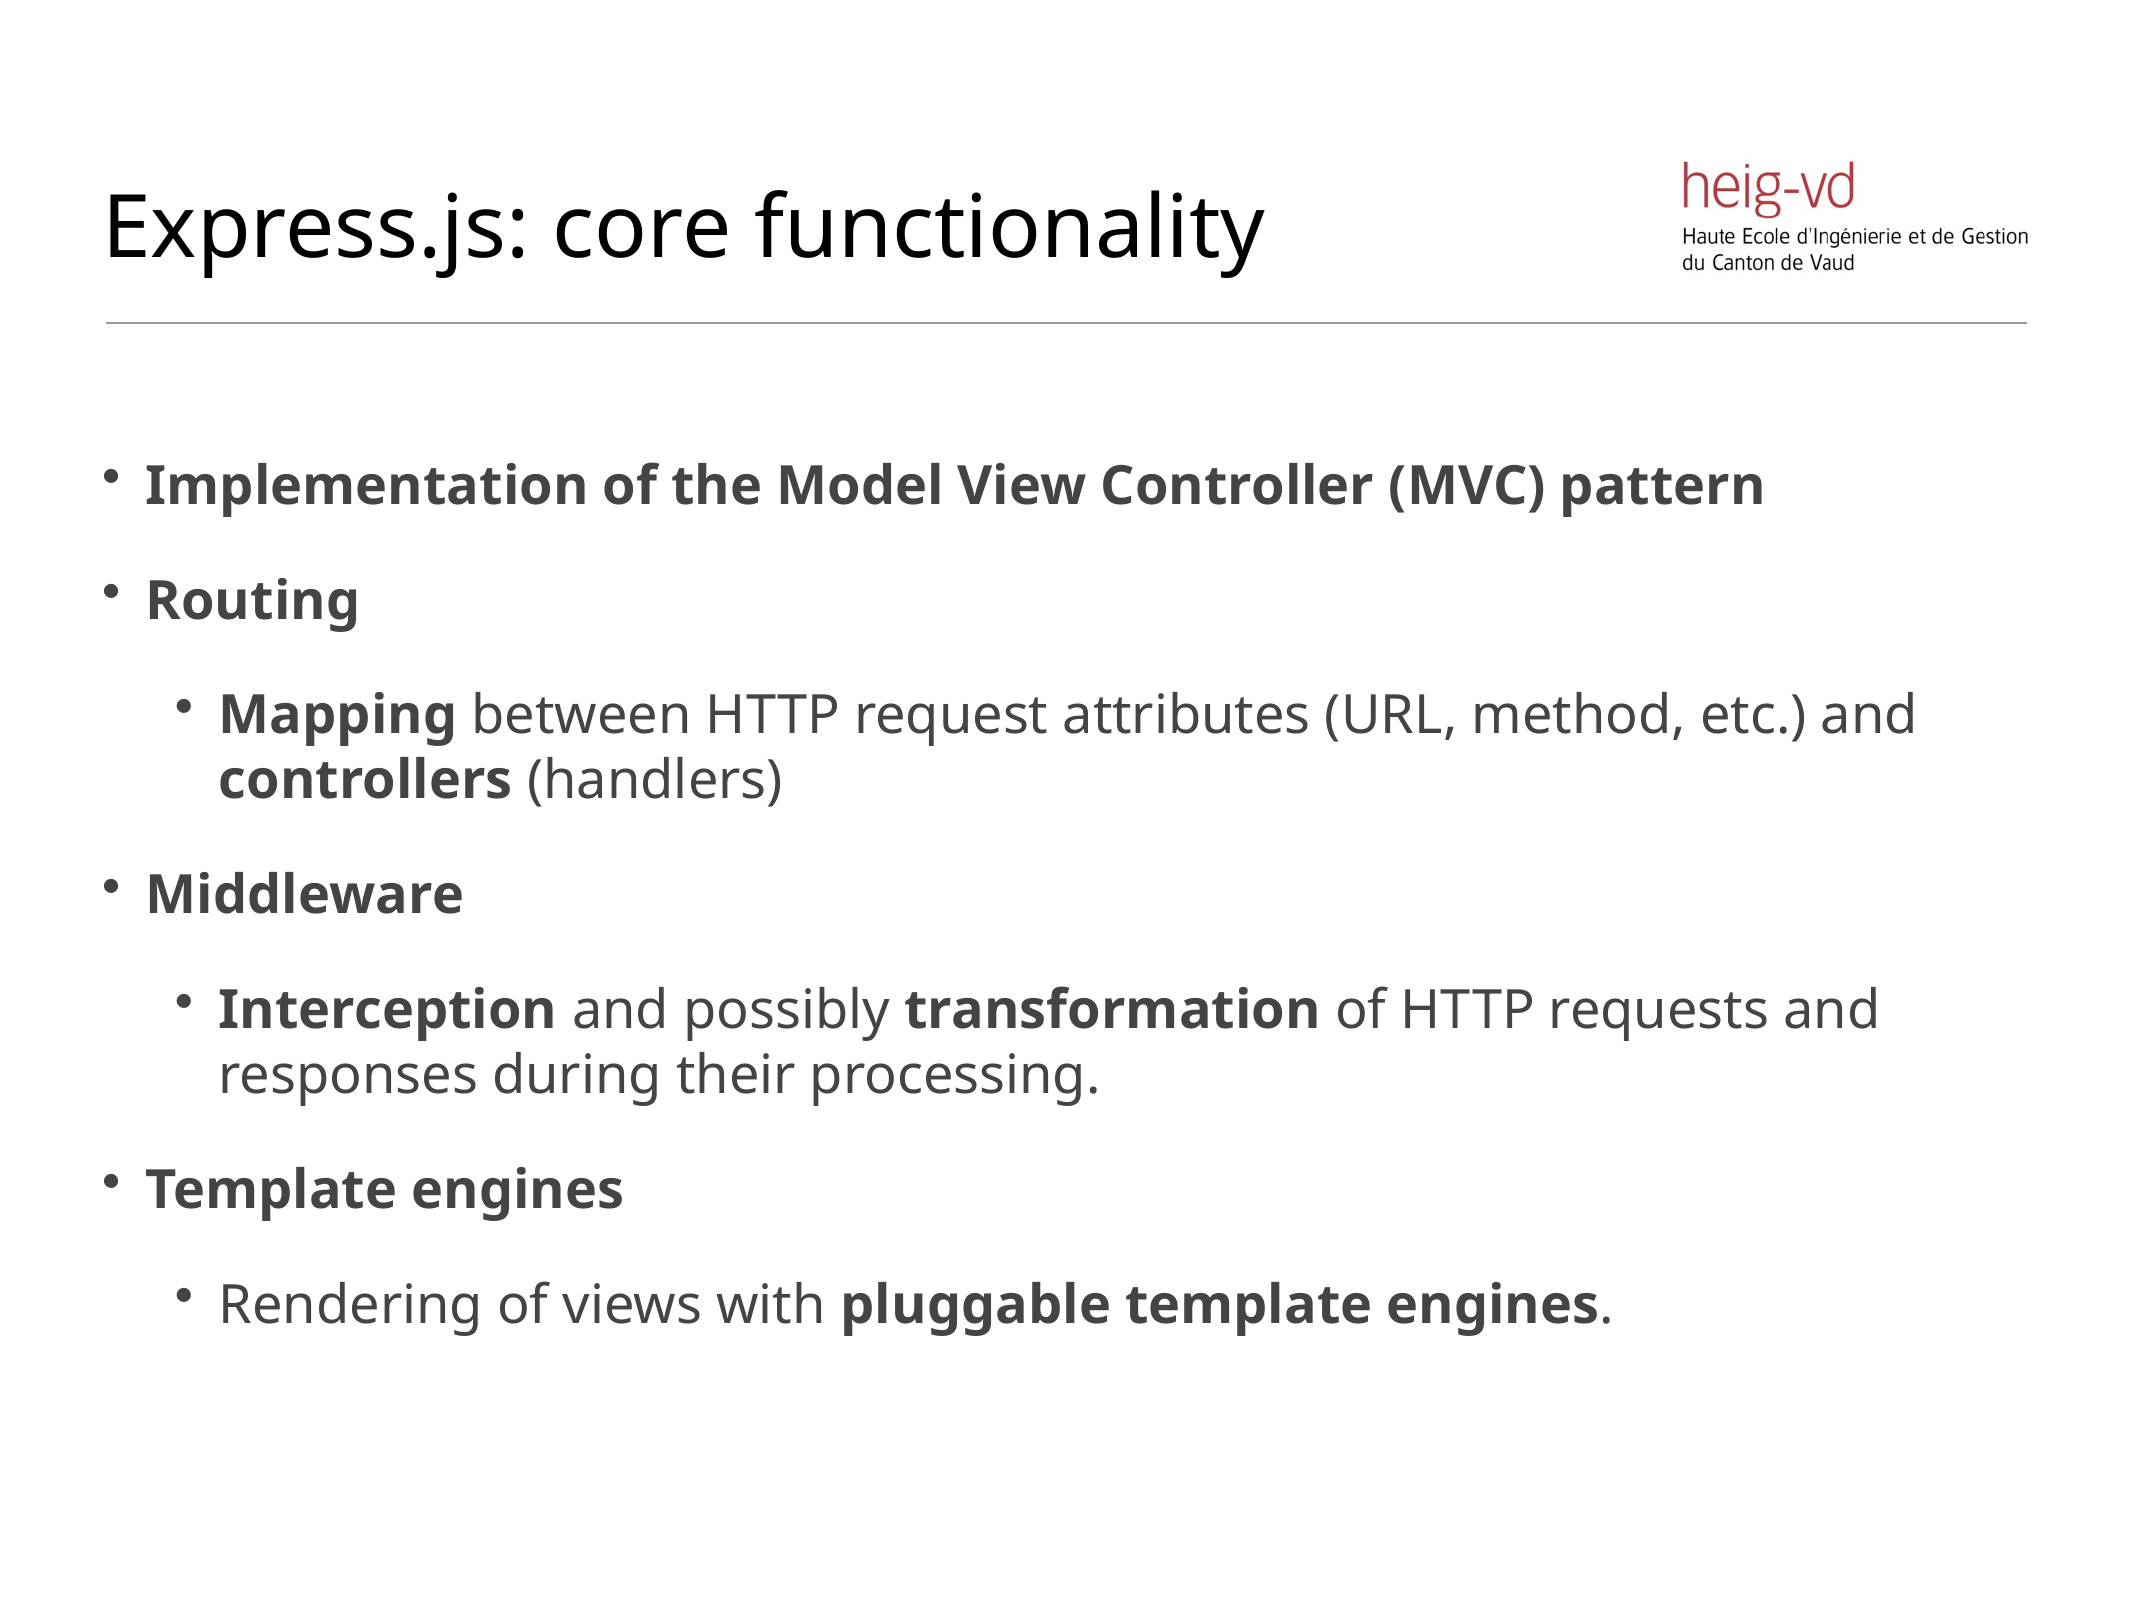

# Express.js: core functionality
Implementation of the Model View Controller (MVC) pattern
Routing
Mapping between HTTP request attributes (URL, method, etc.) and controllers (handlers)
Middleware
Interception and possibly transformation of HTTP requests and responses during their processing.
Template engines
Rendering of views with pluggable template engines.